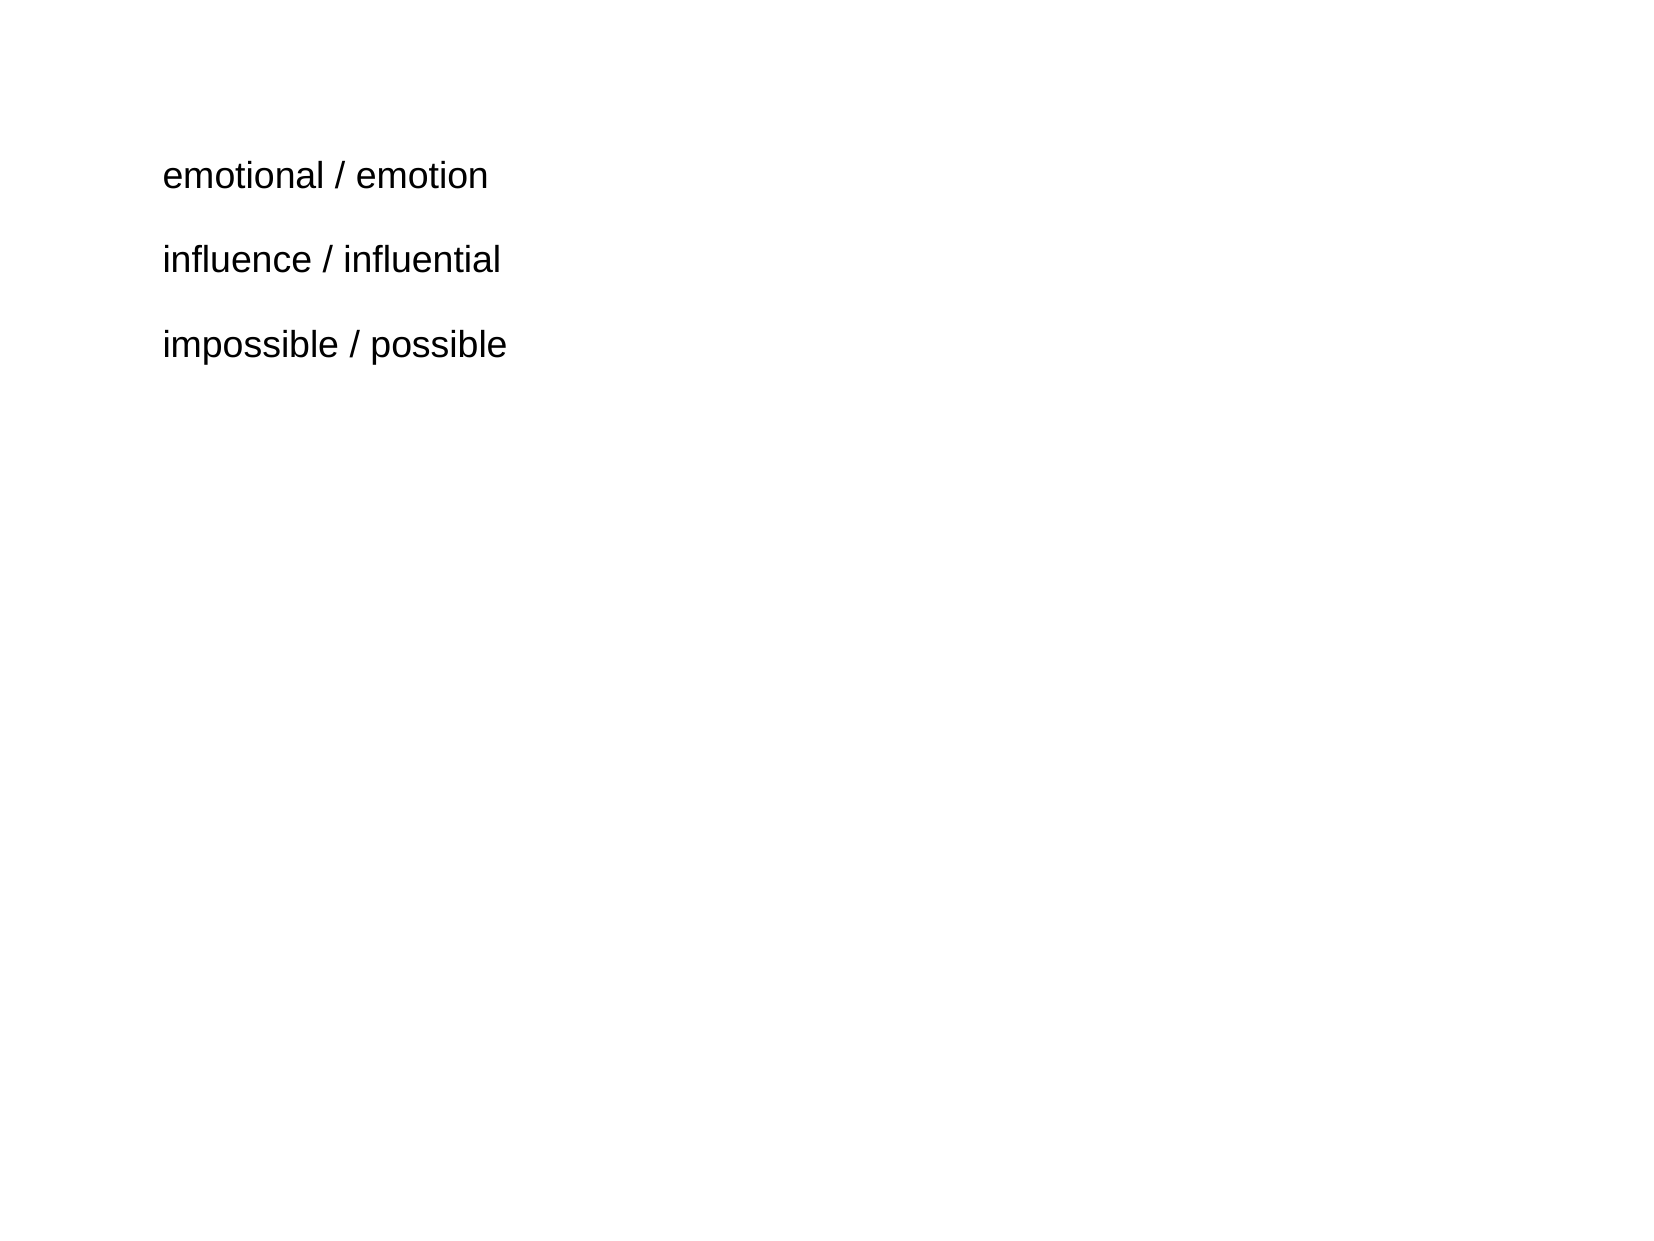

emotional / emotion
influence / influential
impossible / possible